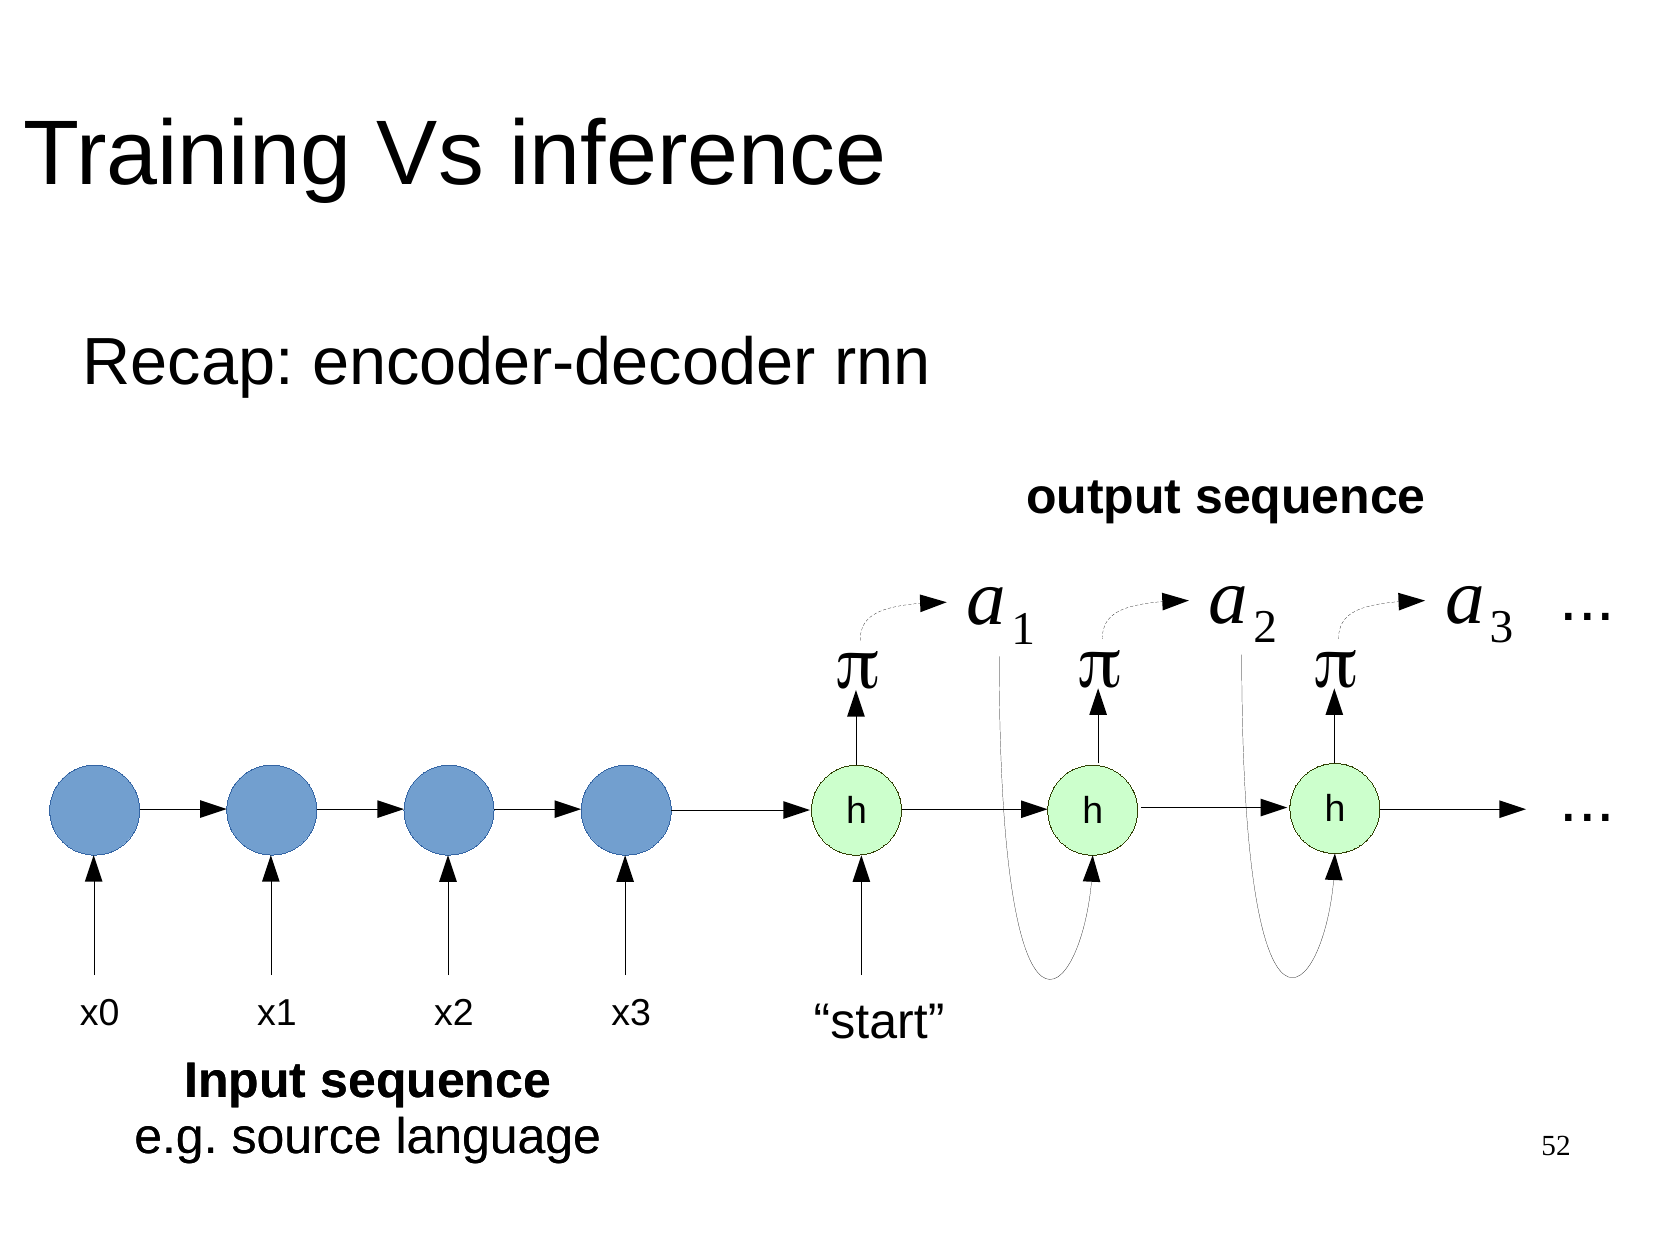

# Training Vs inference
Recap: encoder-decoder rnn
output sequence
...
...
h
h
h
x0
x1
x2
x3
“start”
Input sequence
e.g. source language
Input sequence
e.g. source language
52